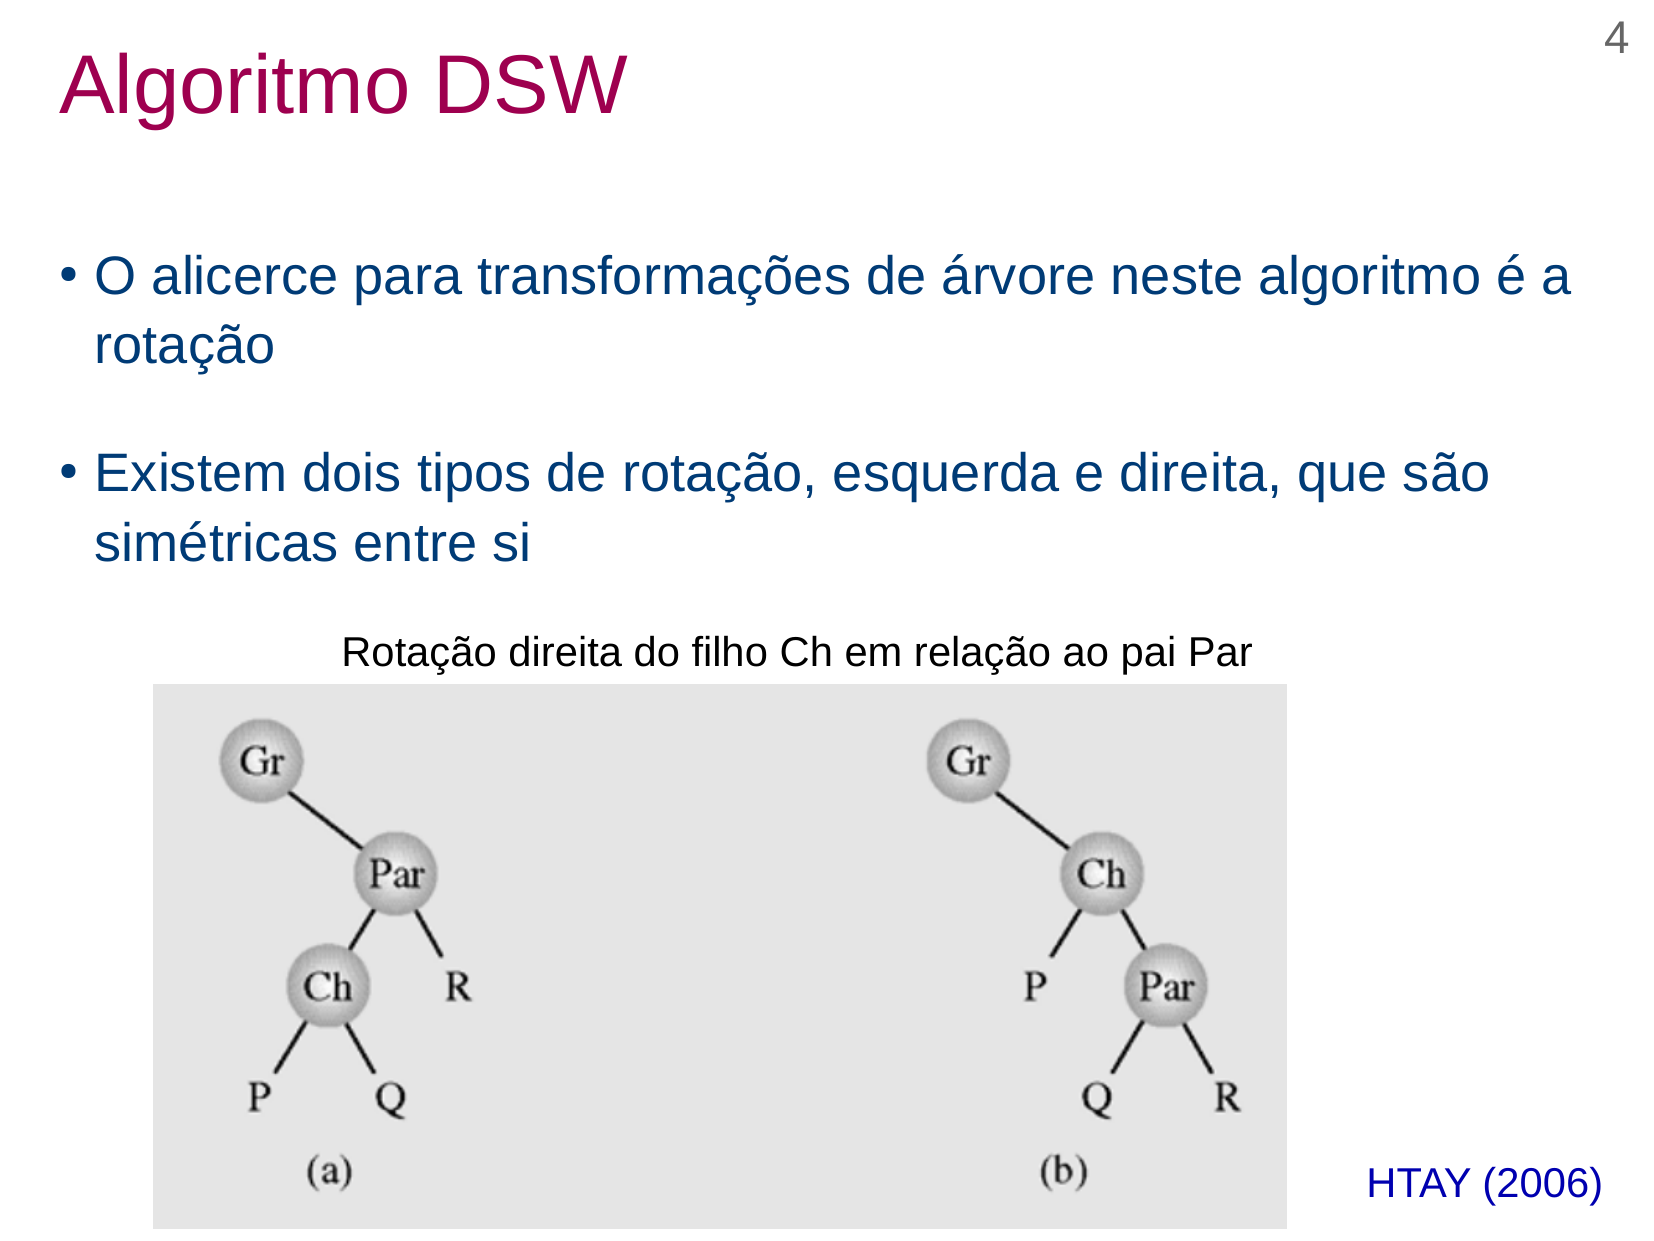

4
# Algoritmo DSW
O alicerce para transformações de árvore neste algoritmo é a rotação
Existem dois tipos de rotação, esquerda e direita, que são simétricas entre si
Rotação direita do filho Ch em relação ao pai Par
HTAY (2006)